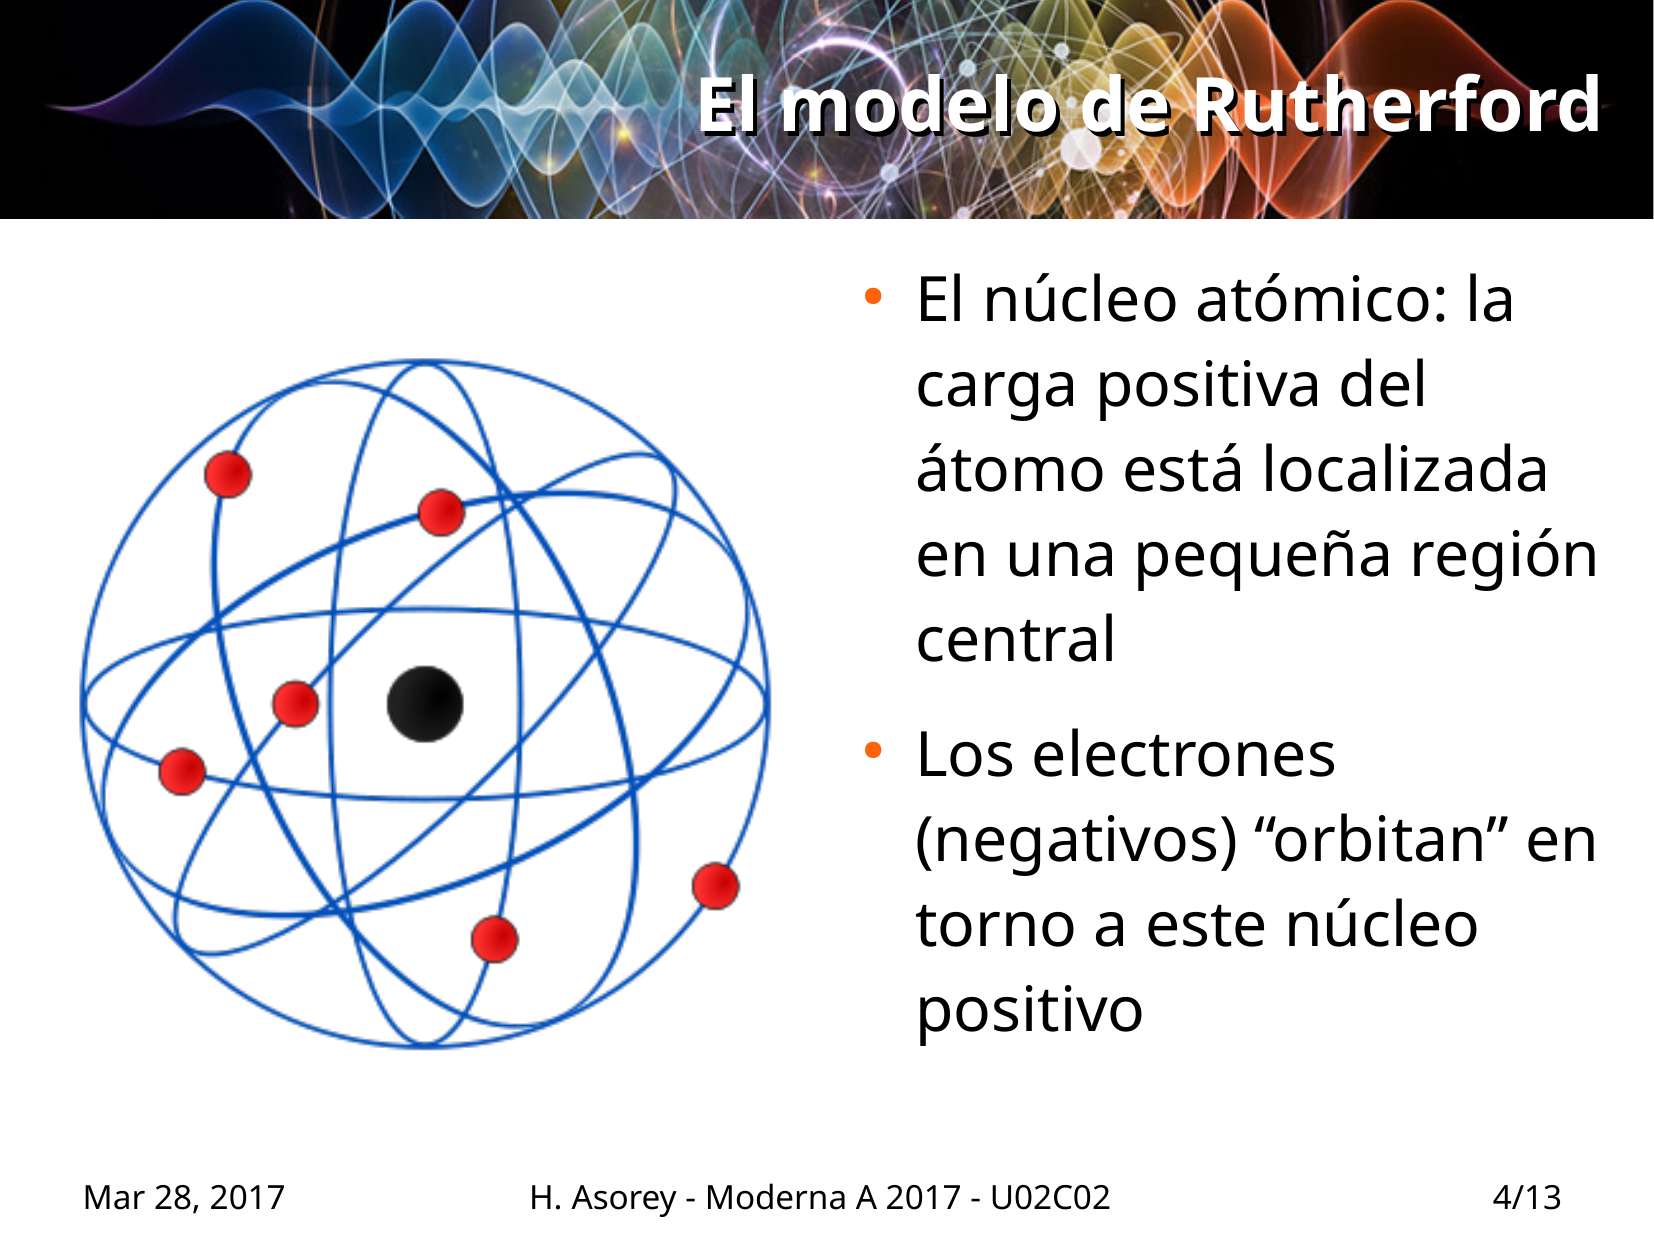

# El modelo de Rutherford
El núcleo atómico: la carga positiva del átomo está localizada en una pequeña región central
Los electrones (negativos) “orbitan” en torno a este núcleo positivo
Mar 28, 2017
H. Asorey - Moderna A 2017 - U02C02
4